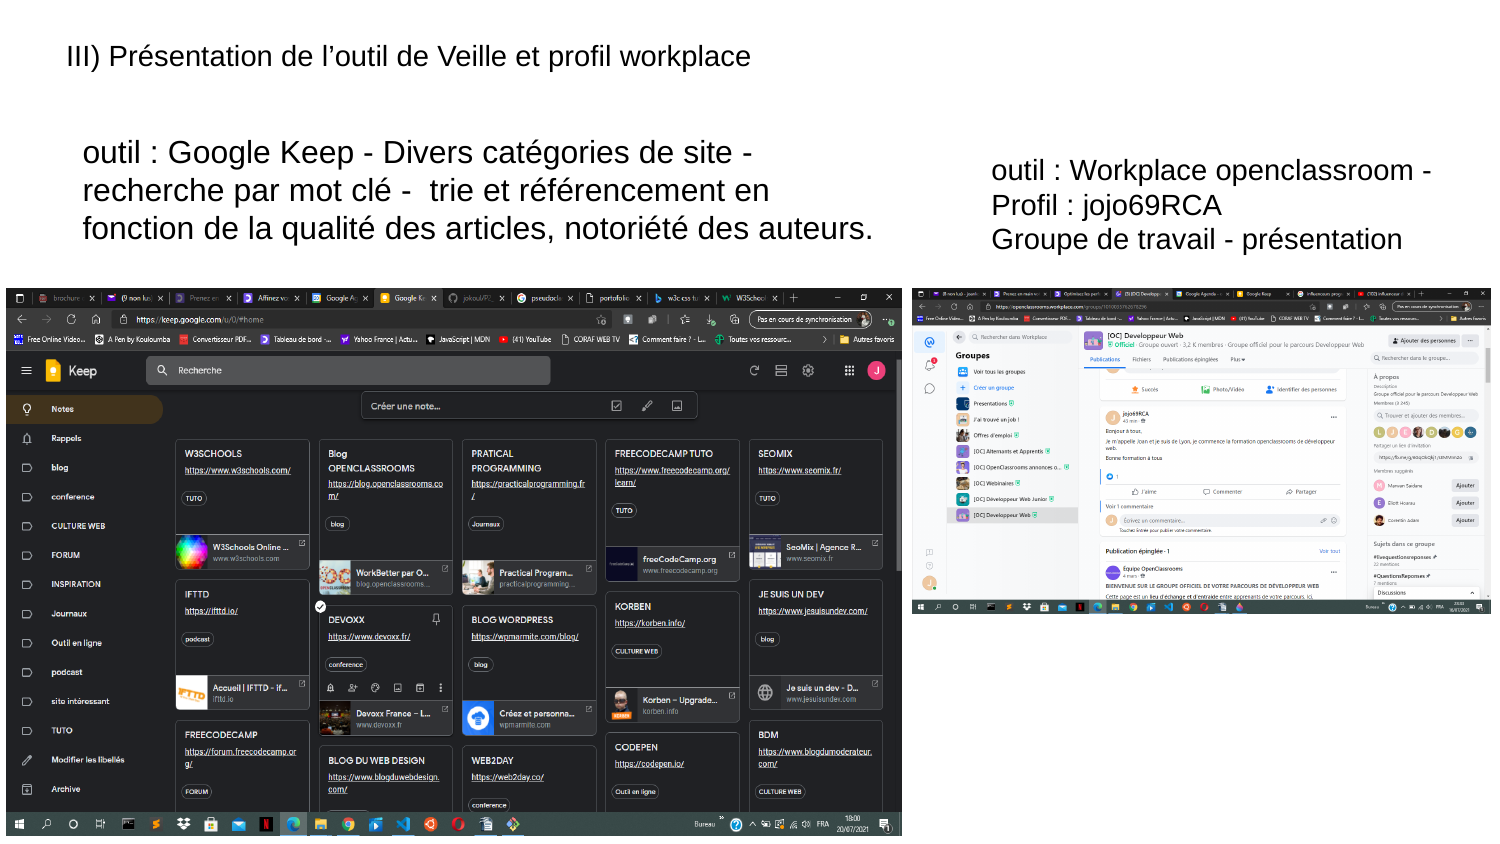

# III) Présentation de l’outil de Veille et profil workplace
outil : Google Keep - Divers catégories de site -
recherche par mot clé - trie et référencement en fonction de la qualité des articles, notoriété des auteurs.
outil : Workplace openclassroom - Profil : jojo69RCA
Groupe de travail - présentation